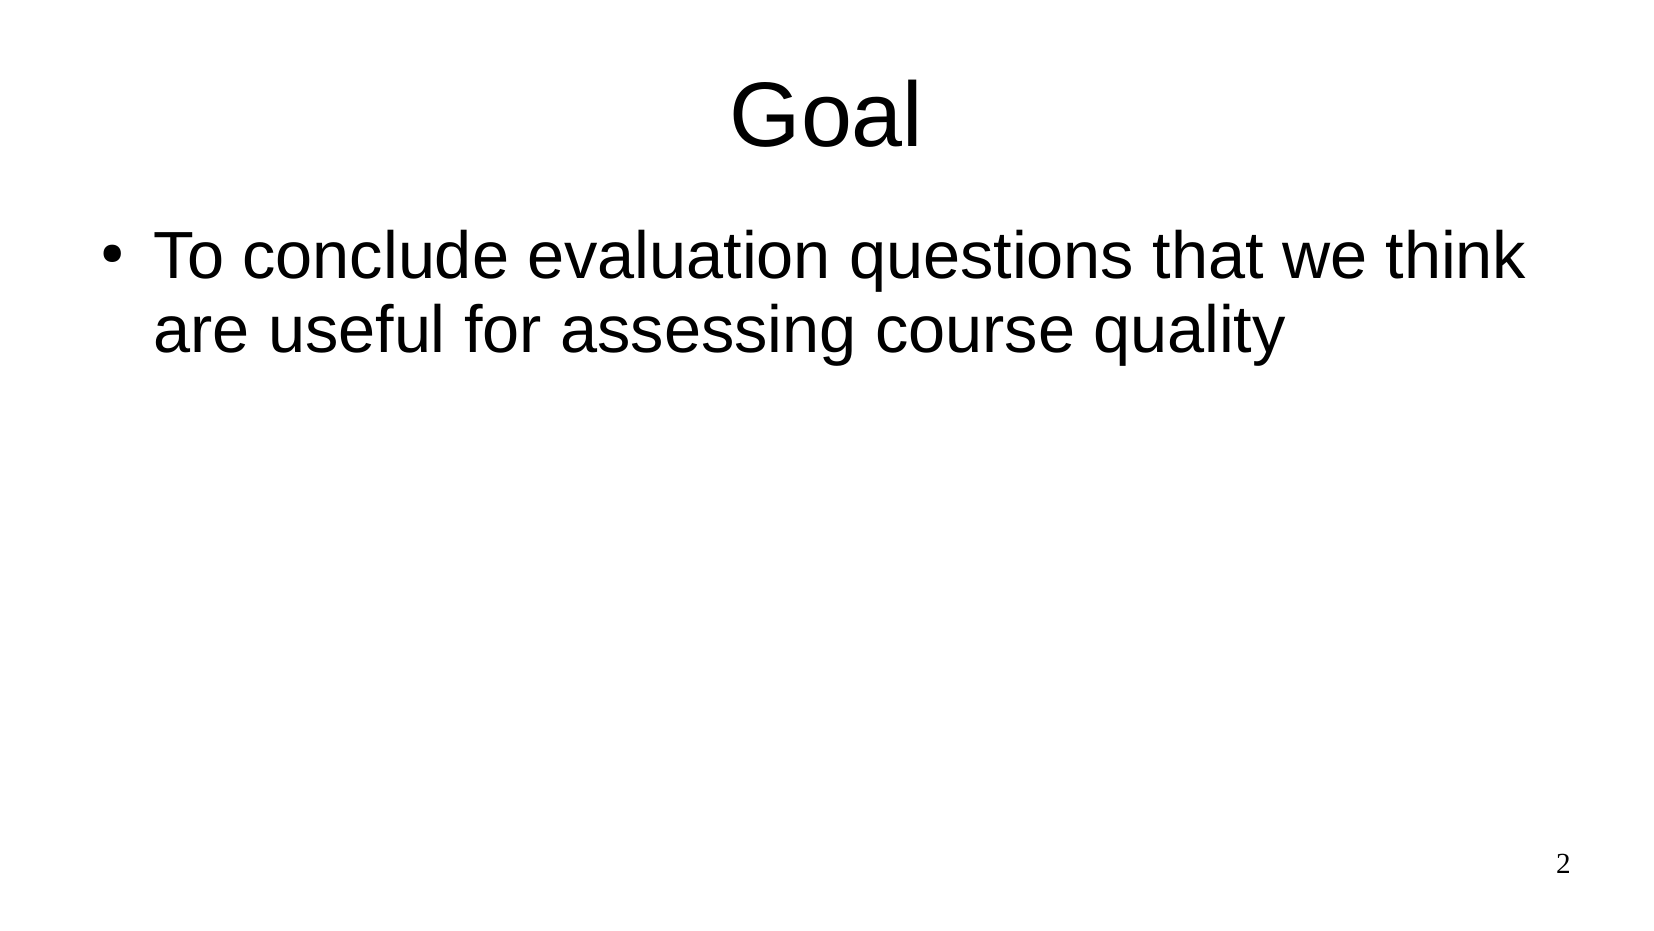

# Goal
To conclude evaluation questions that we think are useful for assessing course quality
2